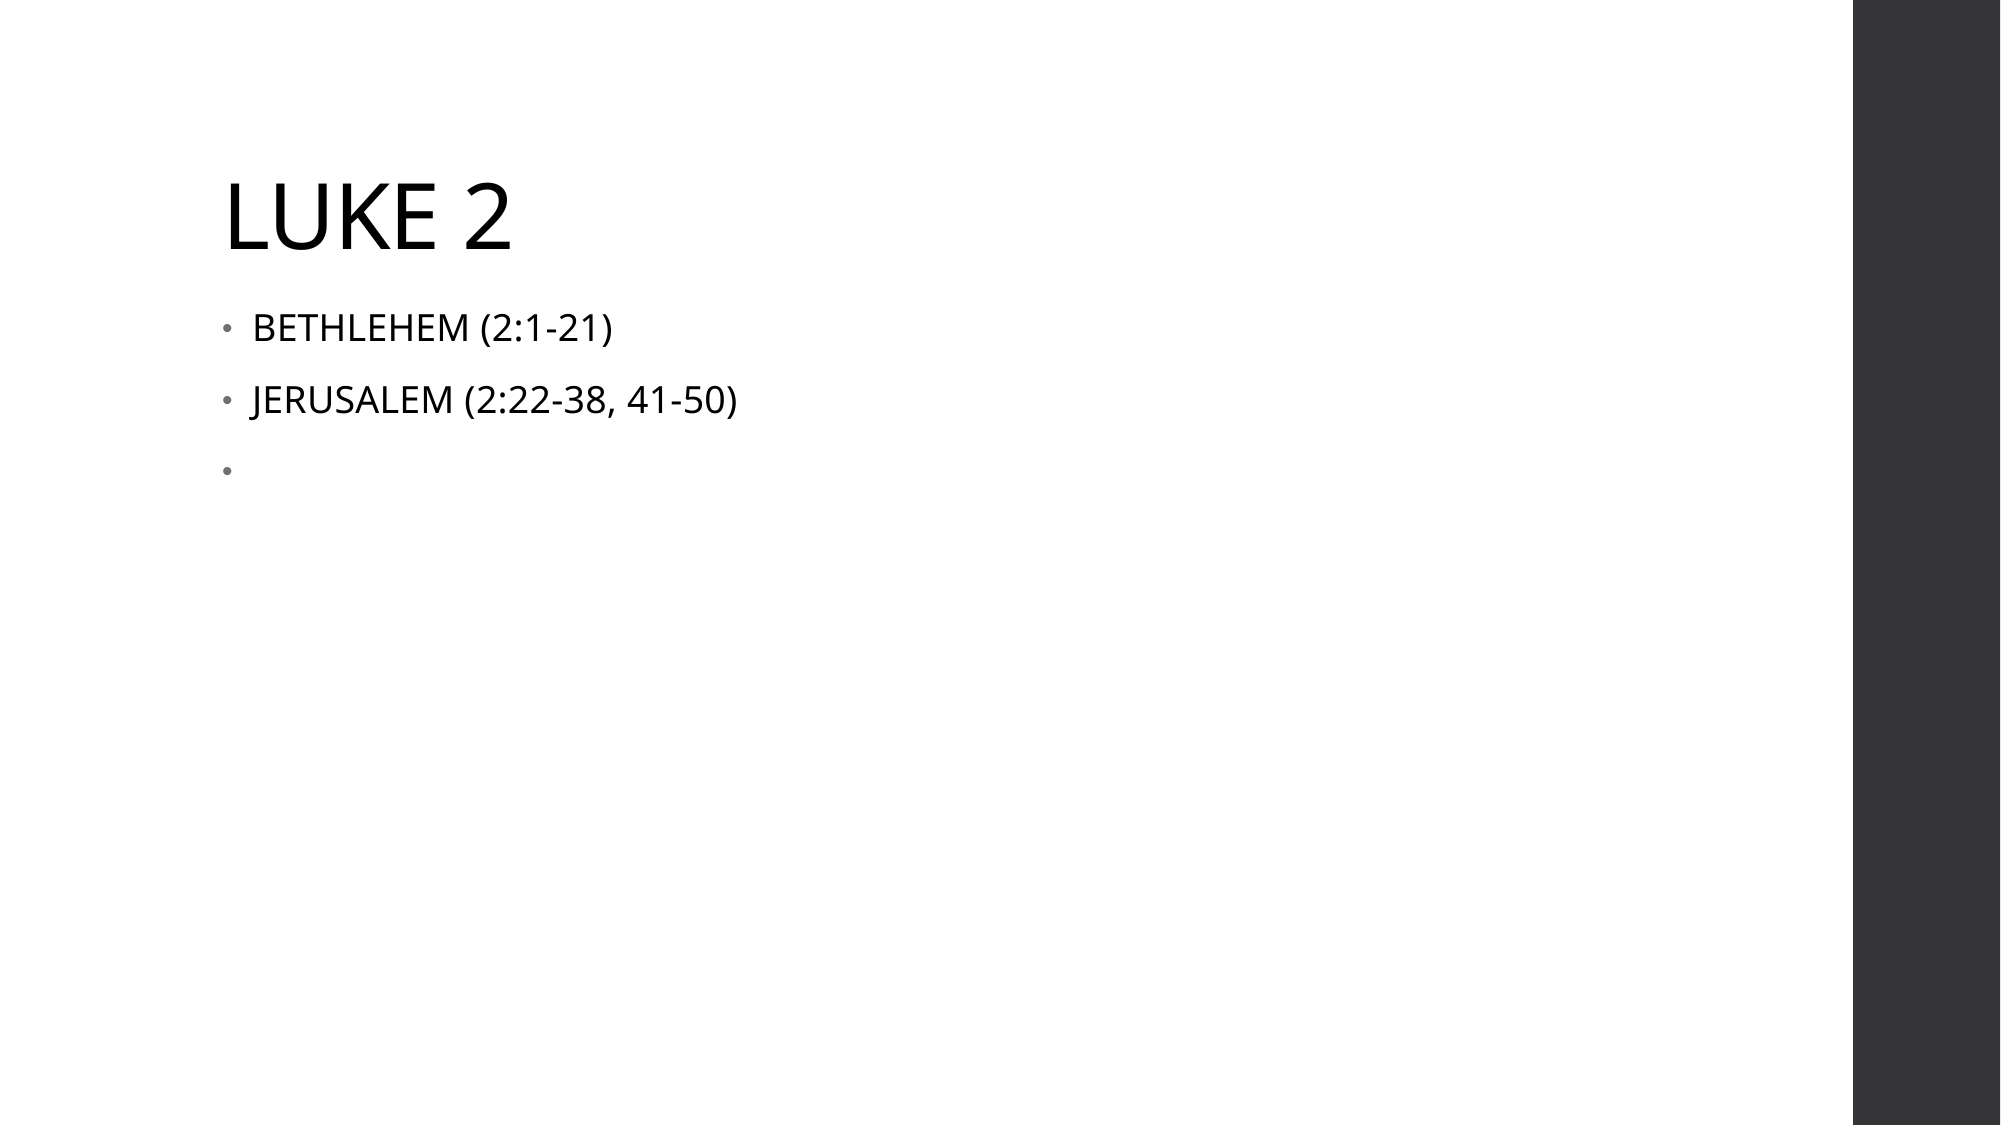

# LUKE 2
BETHLEHEM (2:1-21)
JERUSALEM (2:22-38, 41-50)